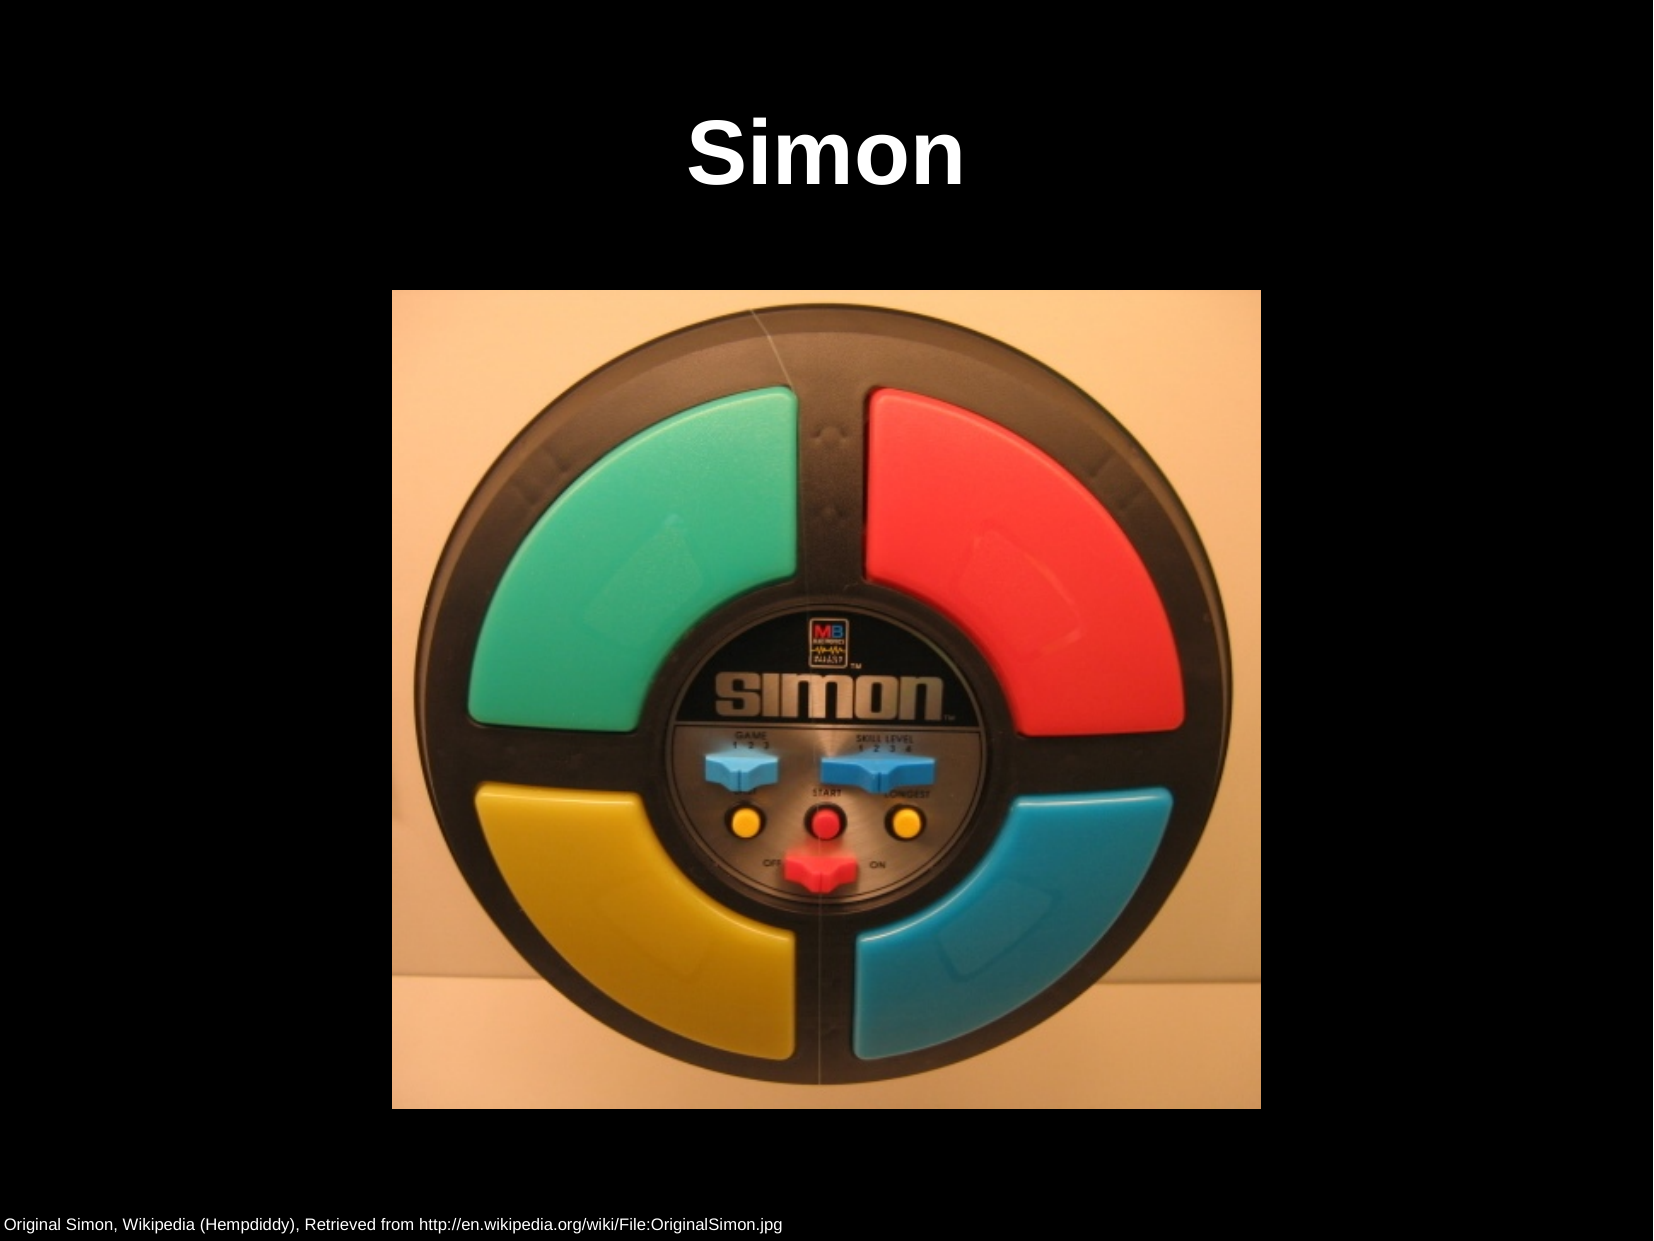

# Simon
Original Simon, Wikipedia (Hempdiddy), Retrieved from http://en.wikipedia.org/wiki/File:OriginalSimon.jpg